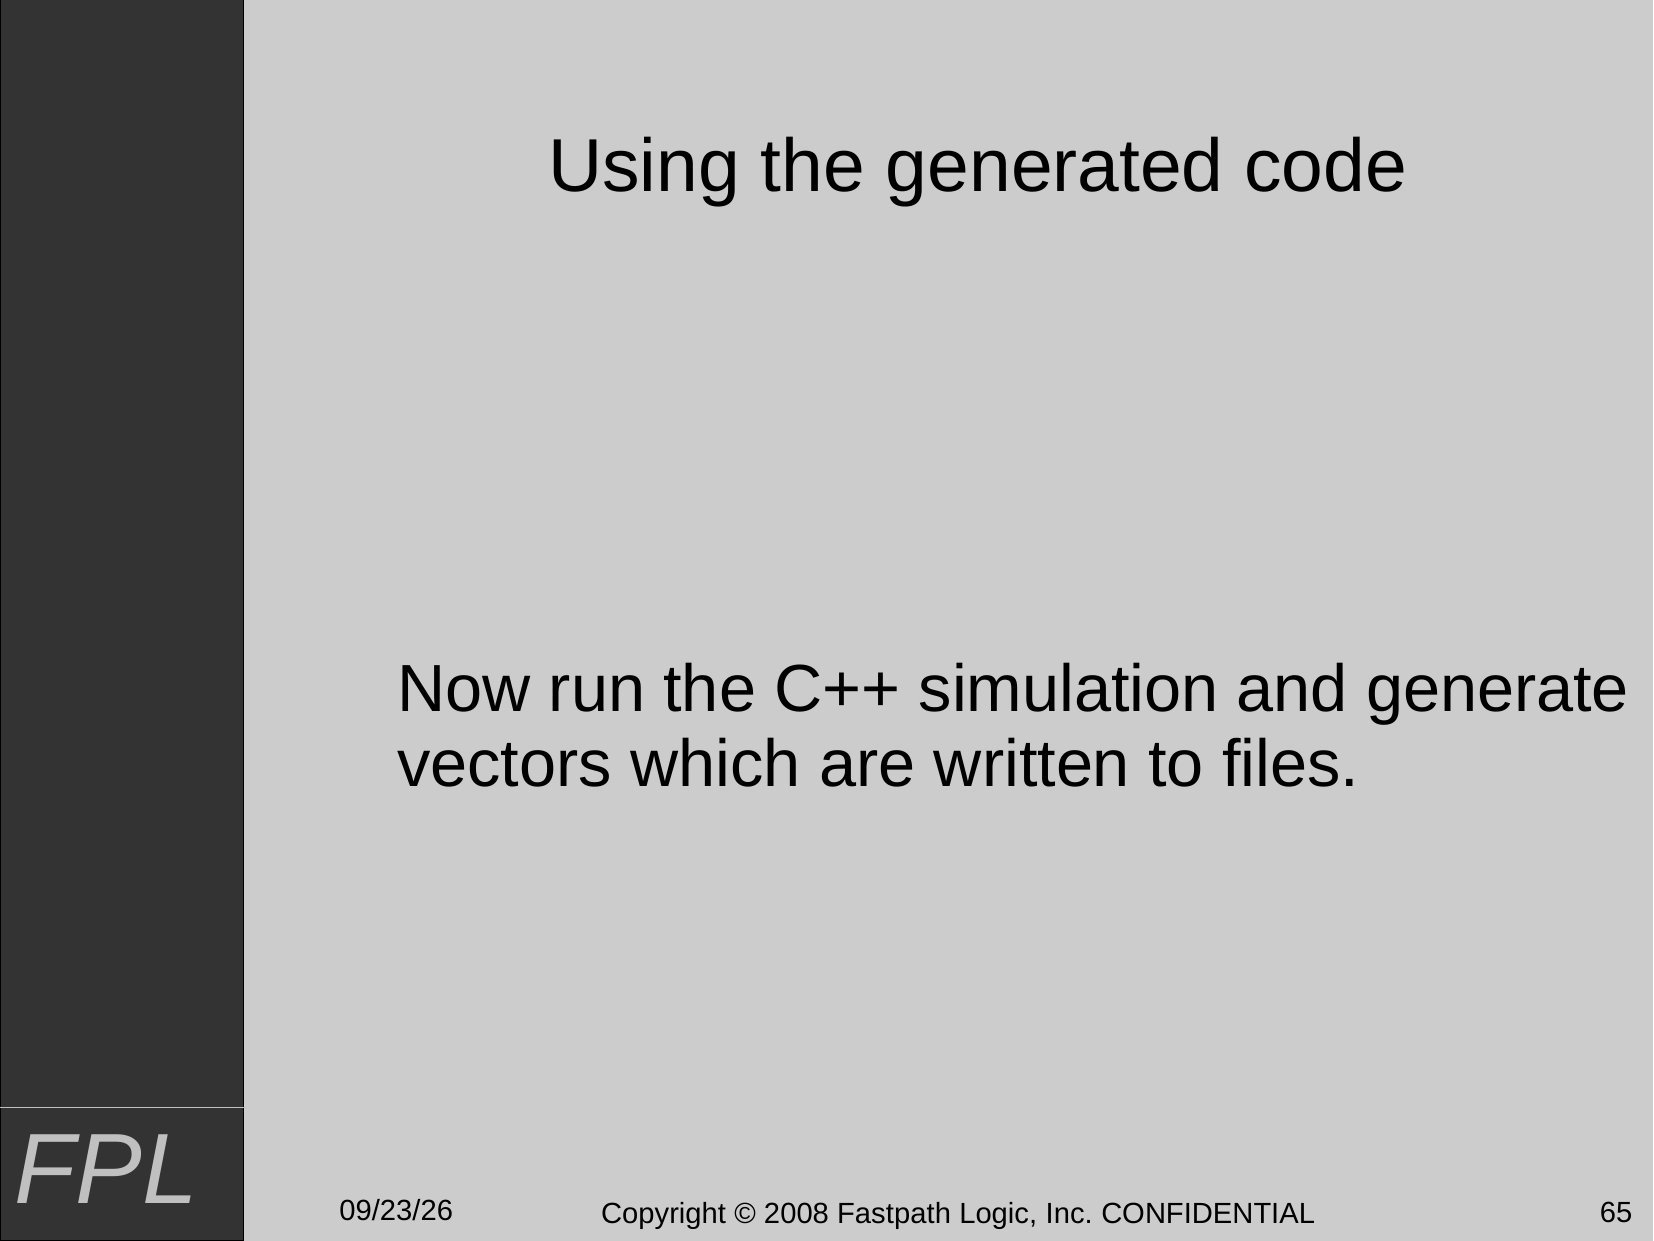

# Using the generated code
Now run the C++ simulation and generate vectors which are written to files.
65
© 2008 FASTPATH LOGIC INC.